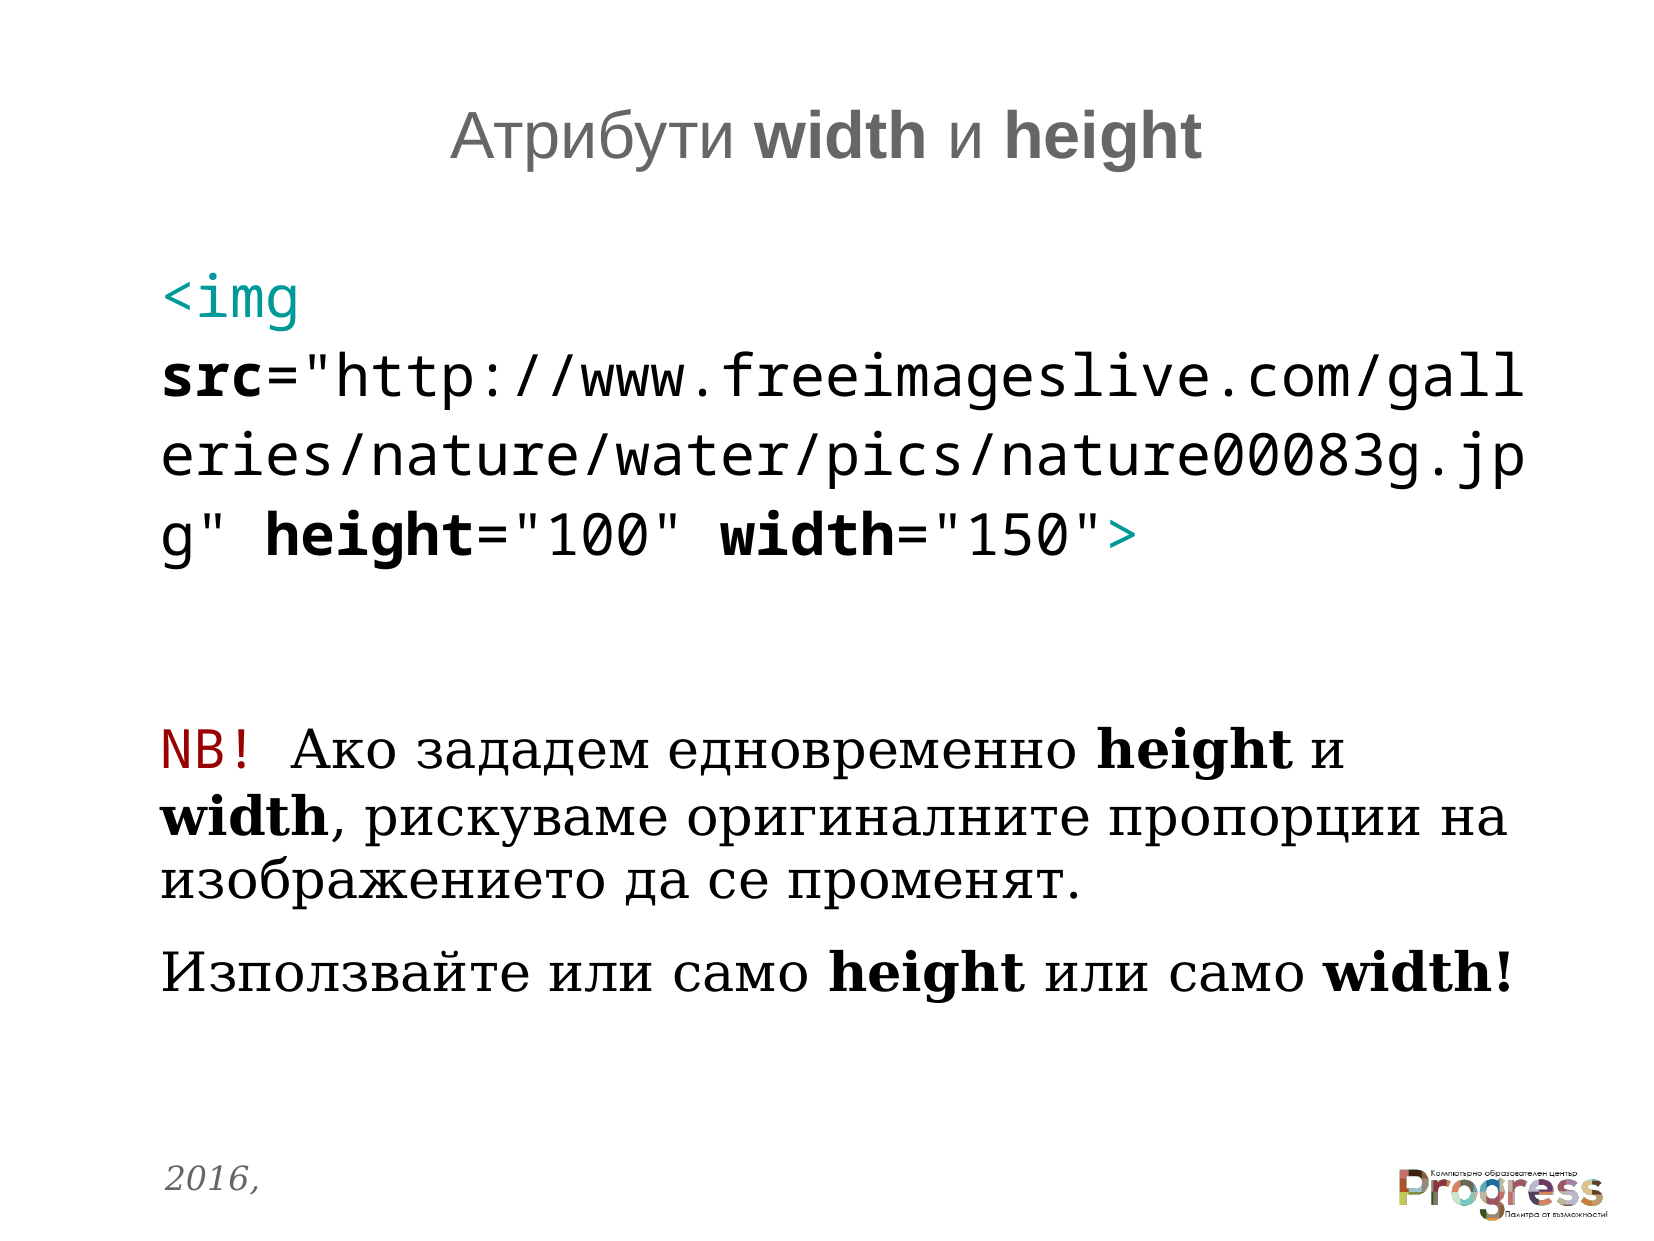

# Атрибути width и height
<img src="http://www.freeimageslive.com/galleries/nature/water/pics/nature00083g.jpg" height="100" width="150">
NB! Ако зададем едновременно height и width, рискуваме оригиналните пропорции на изображението да се променят.
Използвайте или само height или само width!
2016,